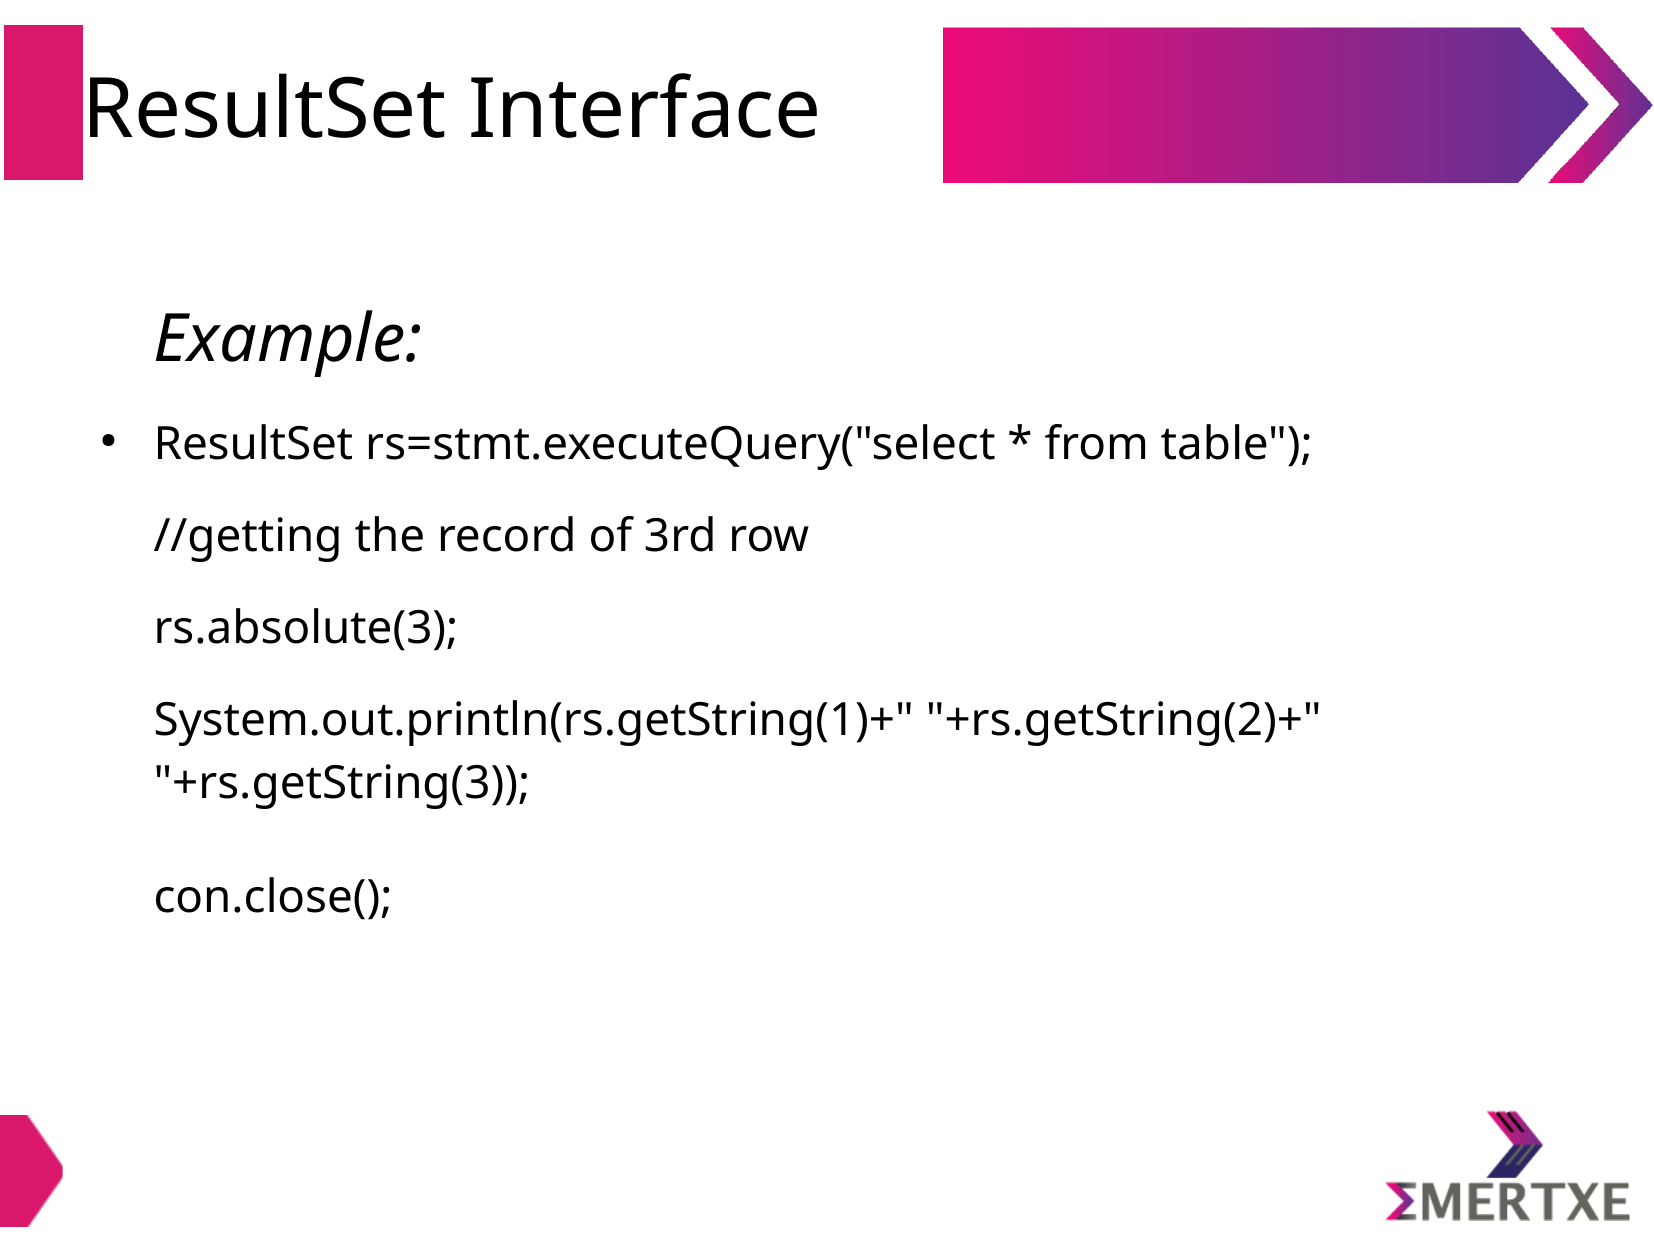

# ResultSet Interface
Example:
ResultSet rs=stmt.executeQuery("select * from table");
//getting the record of 3rd row
rs.absolute(3);
System.out.println(rs.getString(1)+" "+rs.getString(2)+" "+rs.getString(3));
con.close();